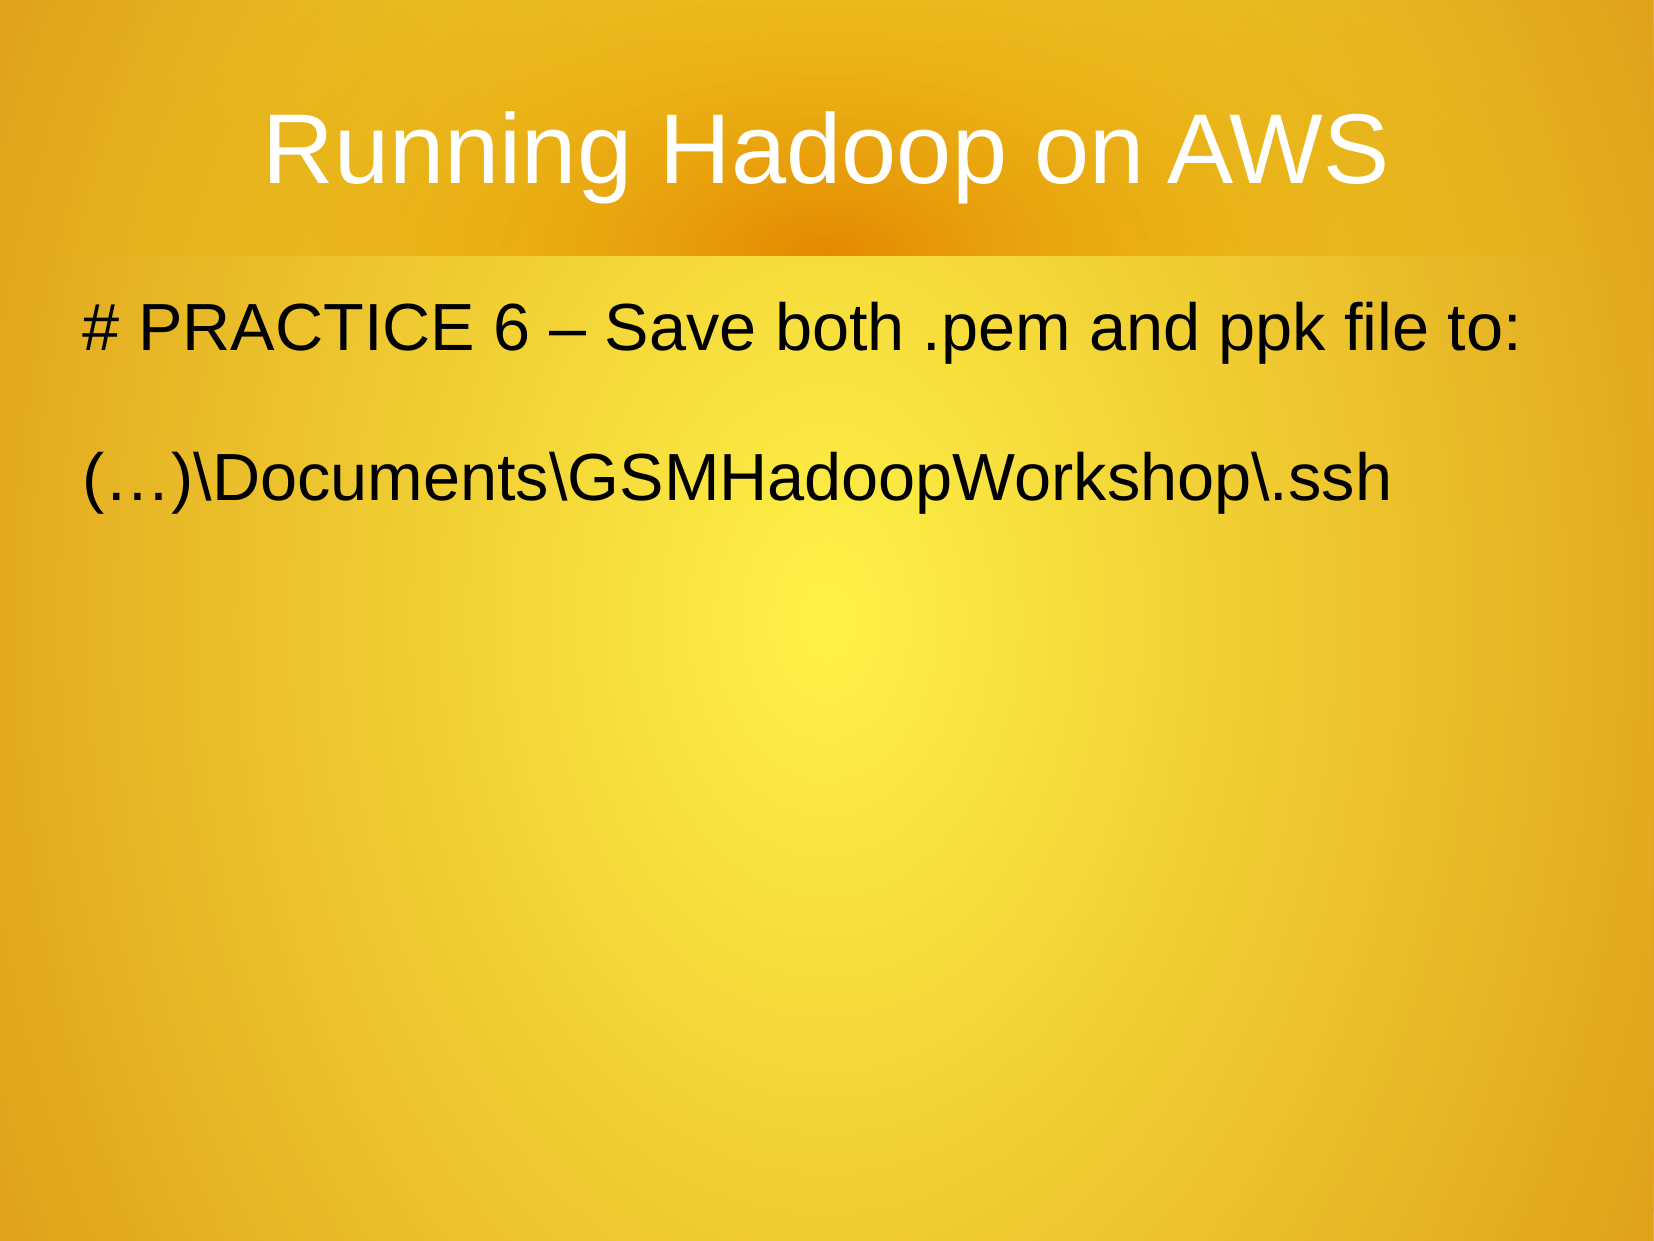

# Running Hadoop on AWS
# PRACTICE 6 – Save both .pem and ppk file to:
(…)\Documents\GSMHadoopWorkshop\.ssh